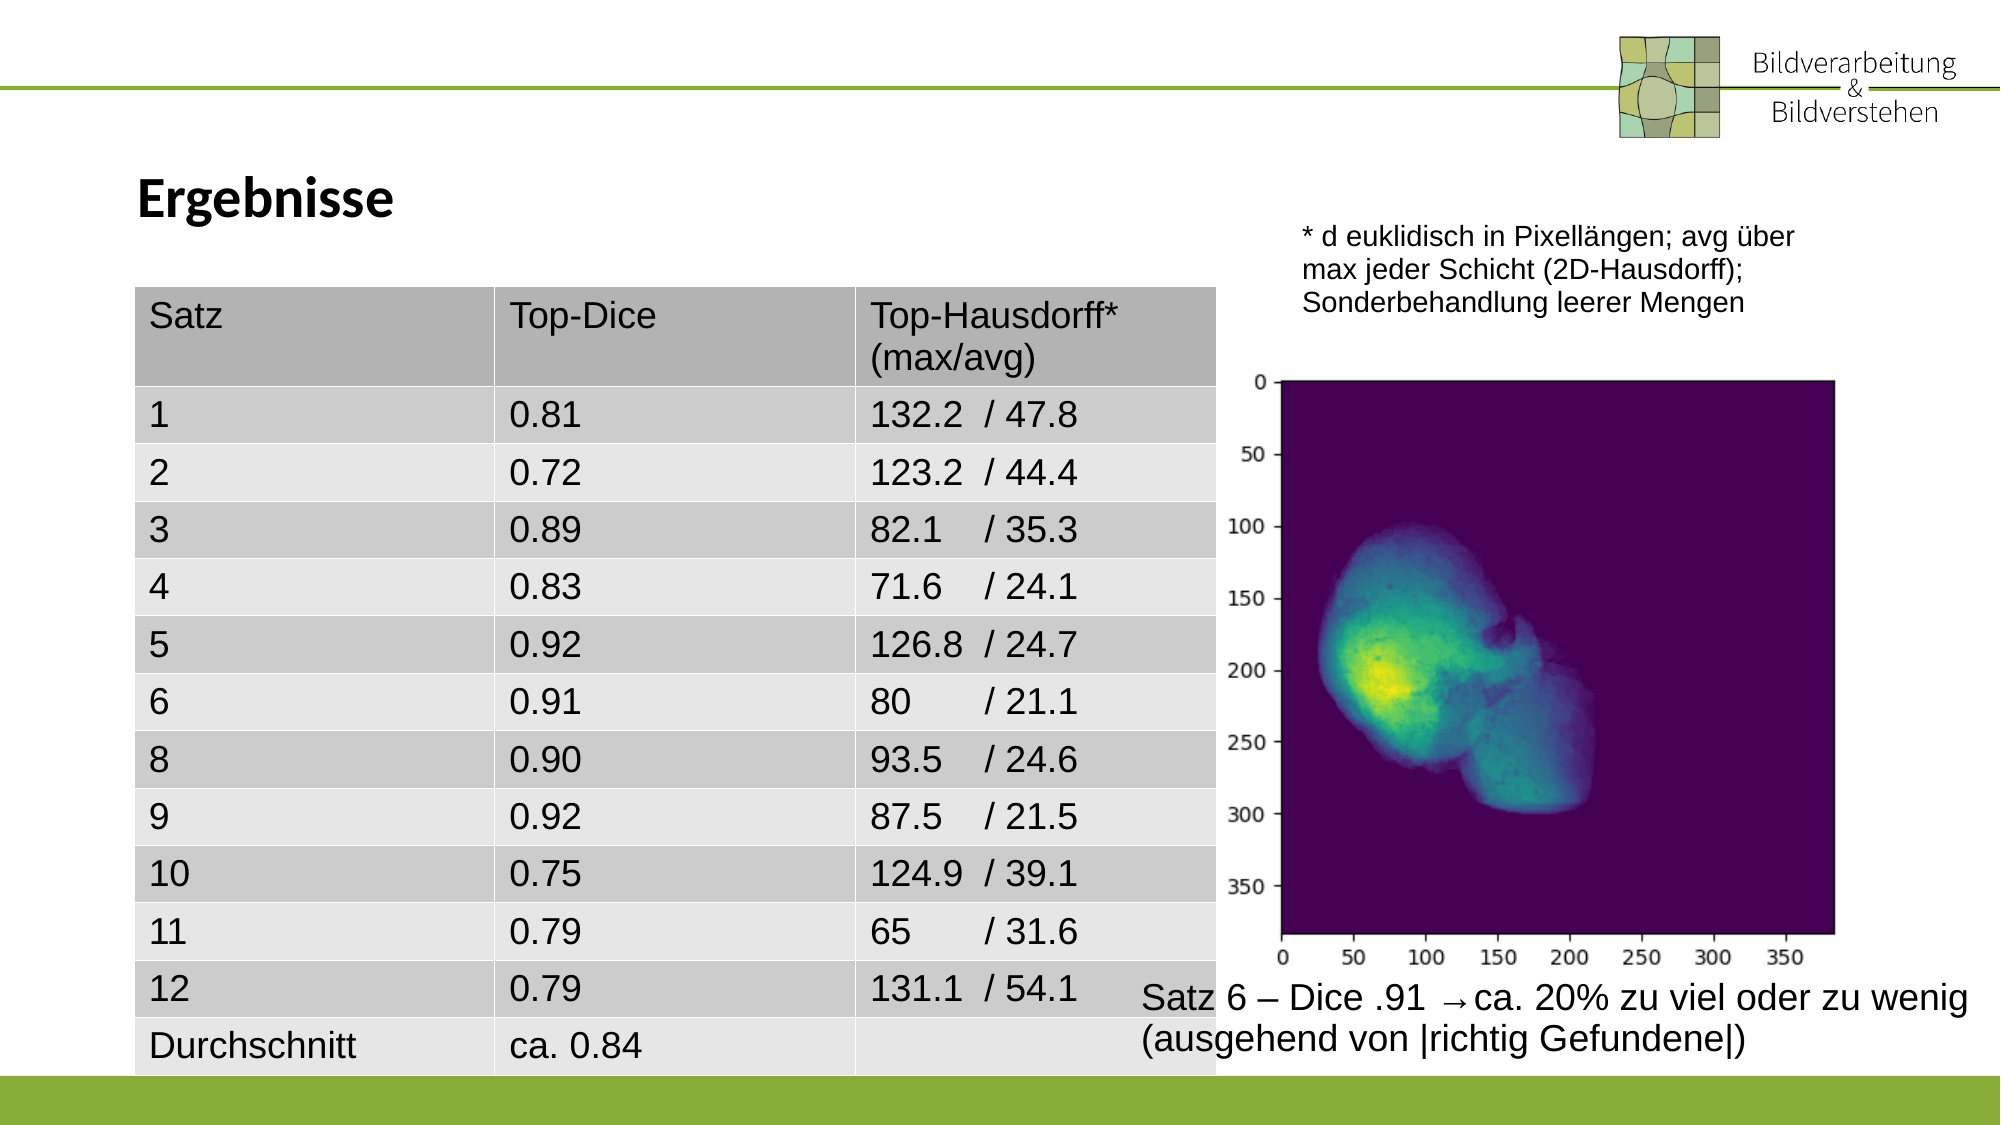

# Ergebnisse
* d euklidisch in Pixellängen; avg über max jeder Schicht (2D-Hausdorff); Sonderbehandlung leerer Mengen
| Satz | Top-Dice | Top-Hausdorff\* (max/avg) |
| --- | --- | --- |
| 1 | 0.81 | 132.2 / 47.8 |
| 2 | 0.72 | 123.2 / 44.4 |
| 3 | 0.89 | 82.1 / 35.3 |
| 4 | 0.83 | 71.6 / 24.1 |
| 5 | 0.92 | 126.8 / 24.7 |
| 6 | 0.91 | 80 / 21.1 |
| 8 | 0.90 | 93.5 / 24.6 |
| 9 | 0.92 | 87.5 / 21.5 |
| 10 | 0.75 | 124.9 / 39.1 |
| 11 | 0.79 | 65 / 31.6 |
| 12 | 0.79 | 131.1 / 54.1 |
| Durchschnitt | ca. 0.84 | |
Satz 6 – Dice .91 →ca. 20% zu viel oder zu wenig
(ausgehend von |richtig Gefundene|)